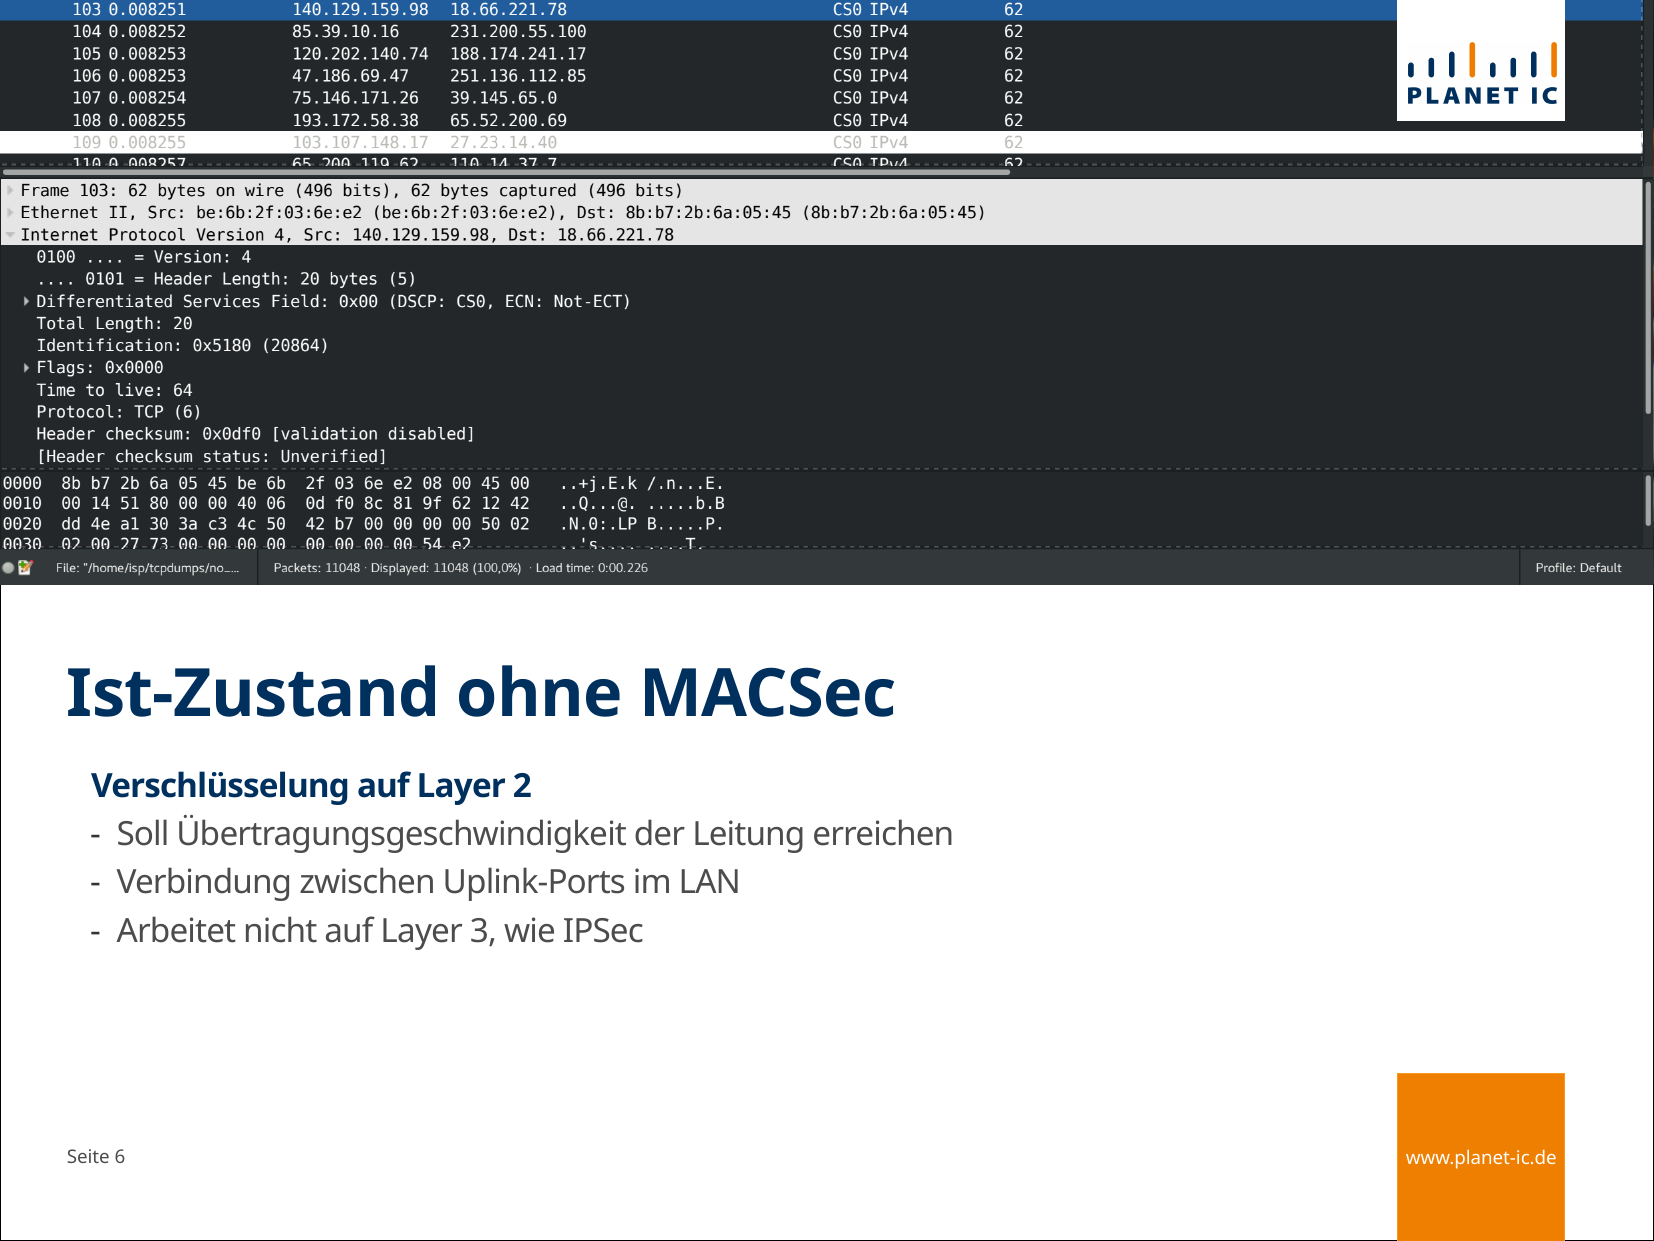

Ist-Zustand ohne MACSec
Verschlüsselung auf Layer 2
Soll Übertragungsgeschwindigkeit der Leitung erreichen
Verbindung zwischen Uplink-Ports im LAN
Arbeitet nicht auf Layer 3, wie IPSec